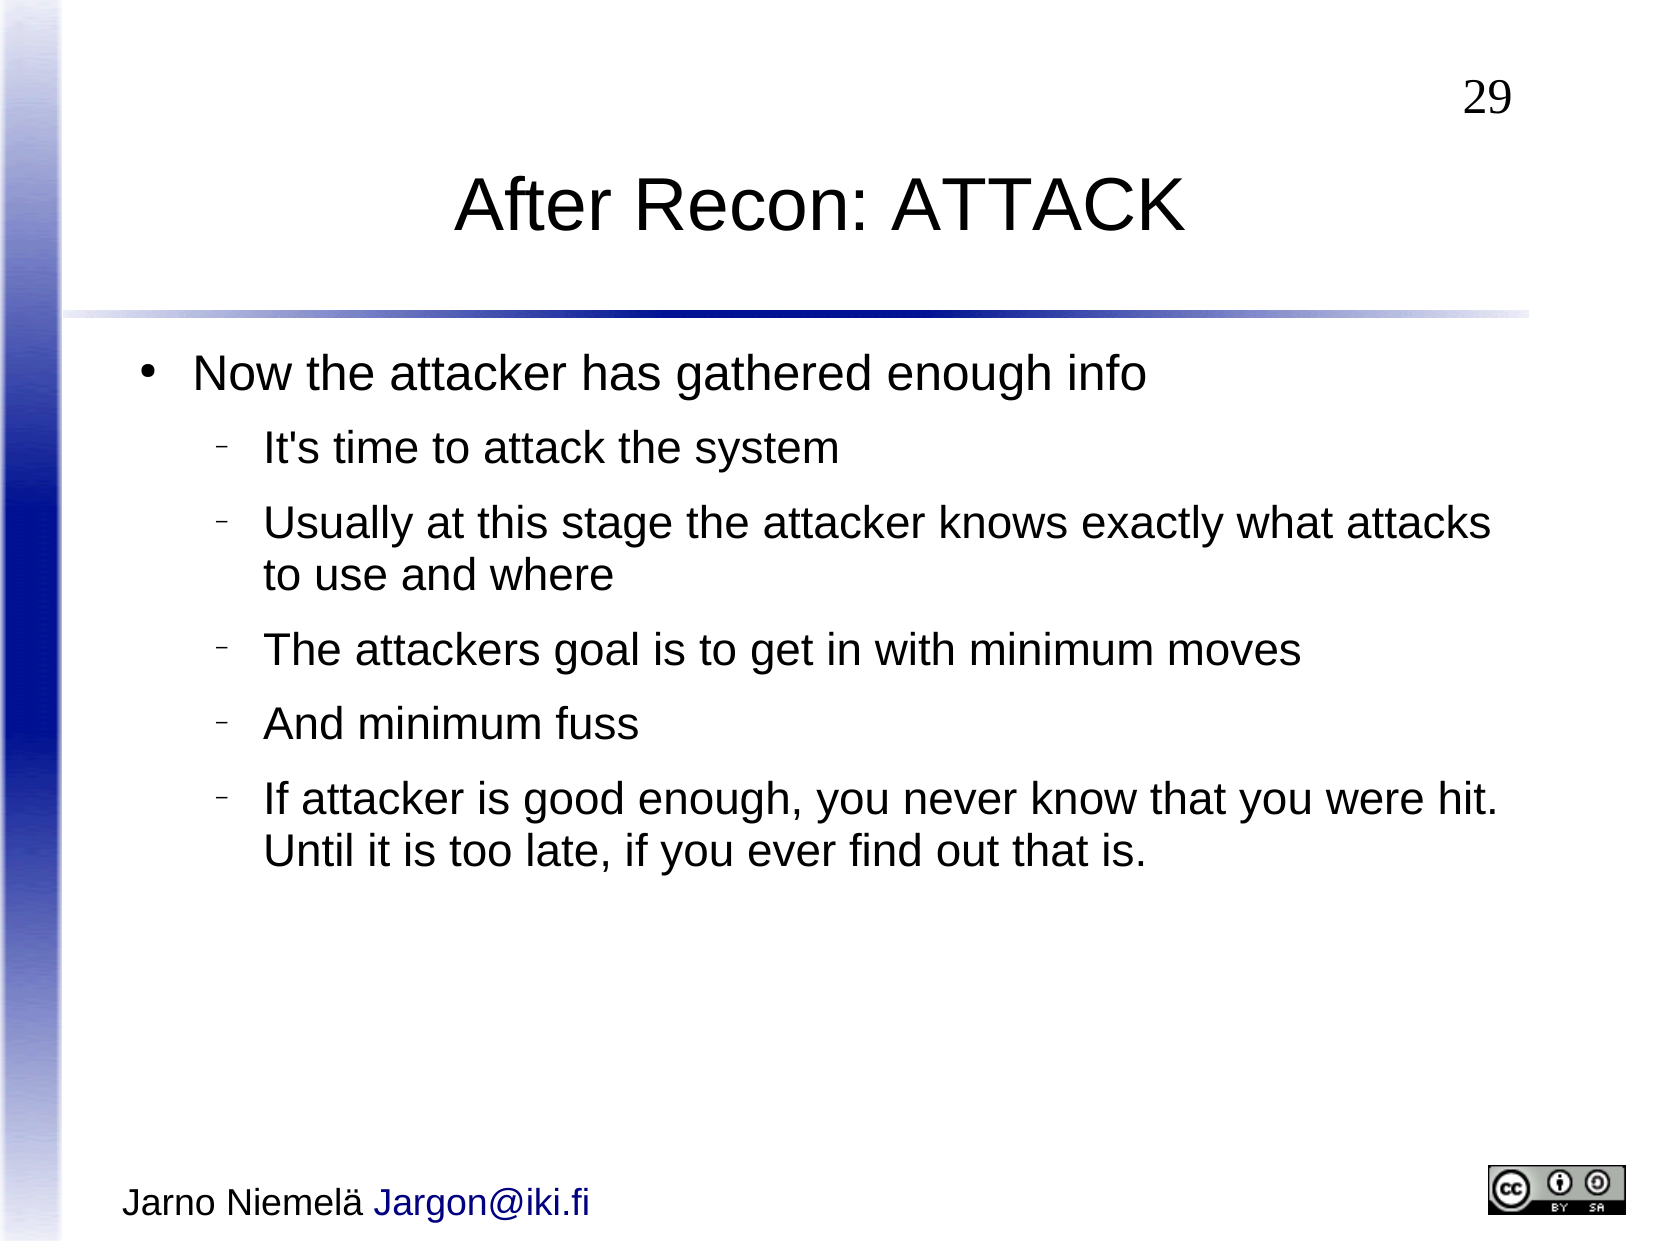

# After Recon: ATTACK
Now the attacker has gathered enough info
It's time to attack the system
Usually at this stage the attacker knows exactly what attacks to use and where
The attackers goal is to get in with minimum moves
And minimum fuss
If attacker is good enough, you never know that you were hit. Until it is too late, if you ever find out that is.